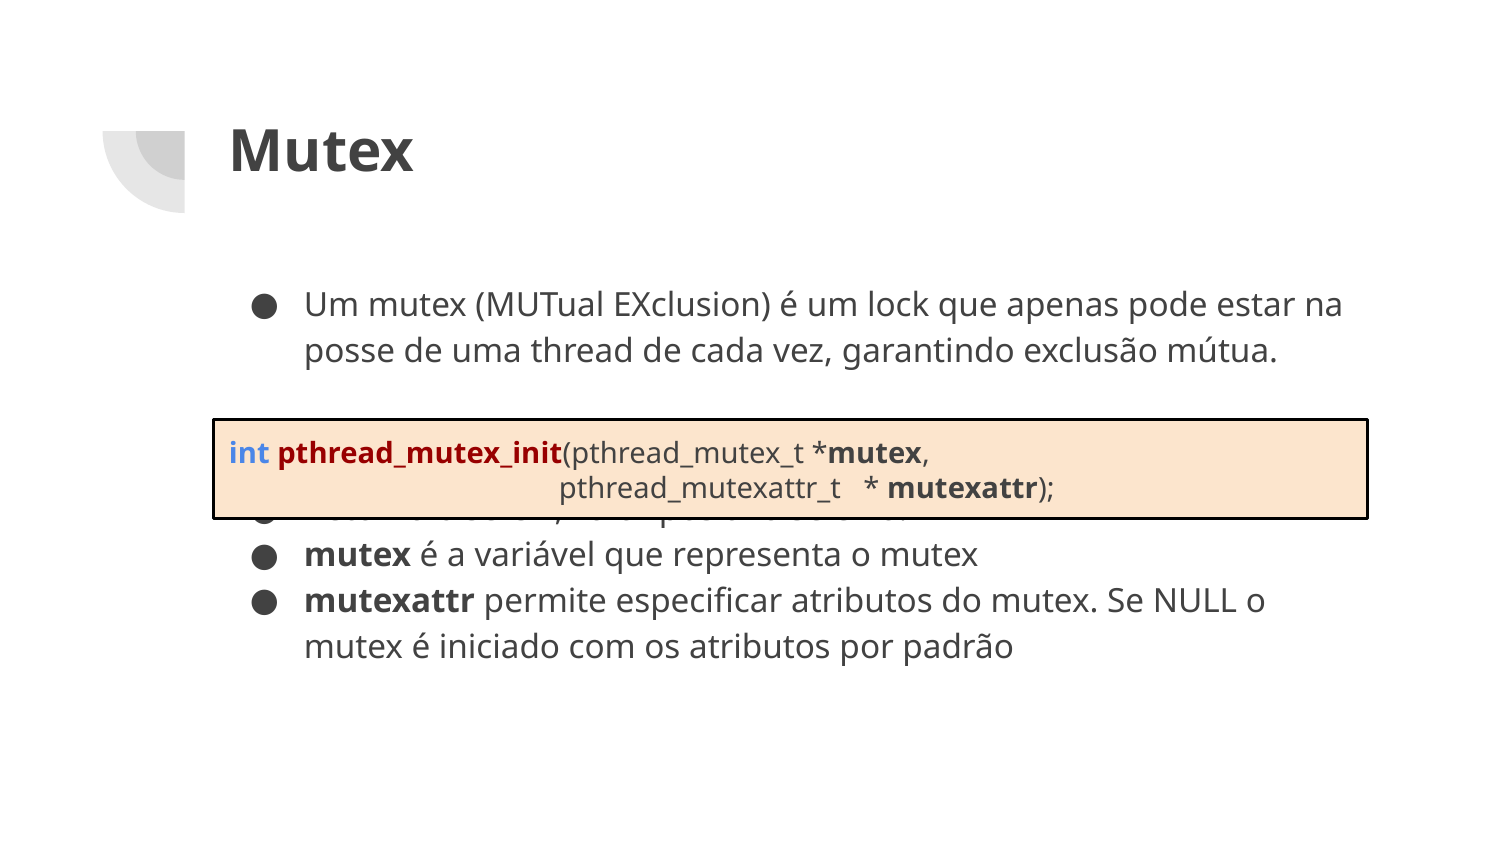

# Mutex
Um mutex (MUTual EXclusion) é um lock que apenas pode estar na posse de uma thread de cada vez, garantindo exclusão mútua.
Retorna 0 se OK, valor positivo se erro.
mutex é a variável que representa o mutex
mutexattr permite especificar atributos do mutex. Se NULL o mutex é iniciado com os atributos por padrão
int pthread_mutex_init(pthread_mutex_t *mutex,
 pthread_mutexattr_t * mutexattr);